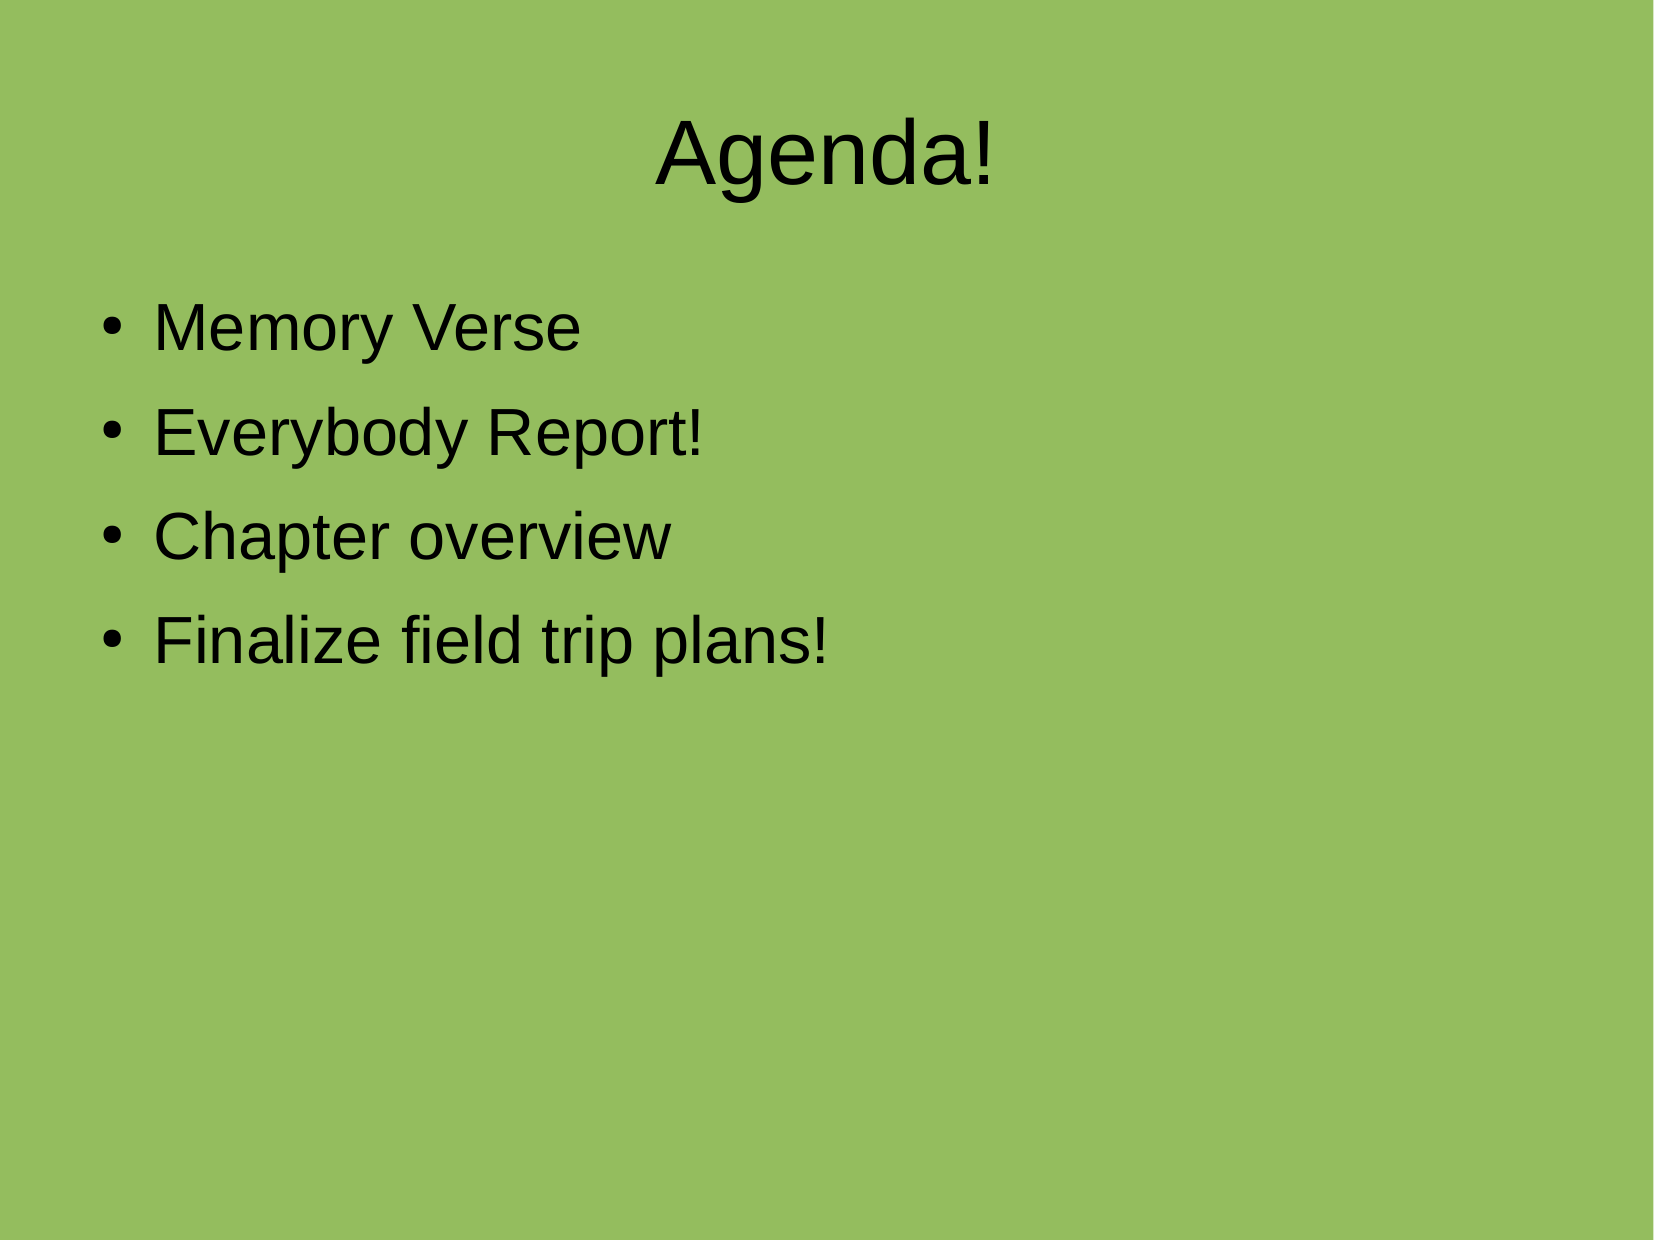

# Agenda!
Memory Verse
Everybody Report!
Chapter overview
Finalize field trip plans!